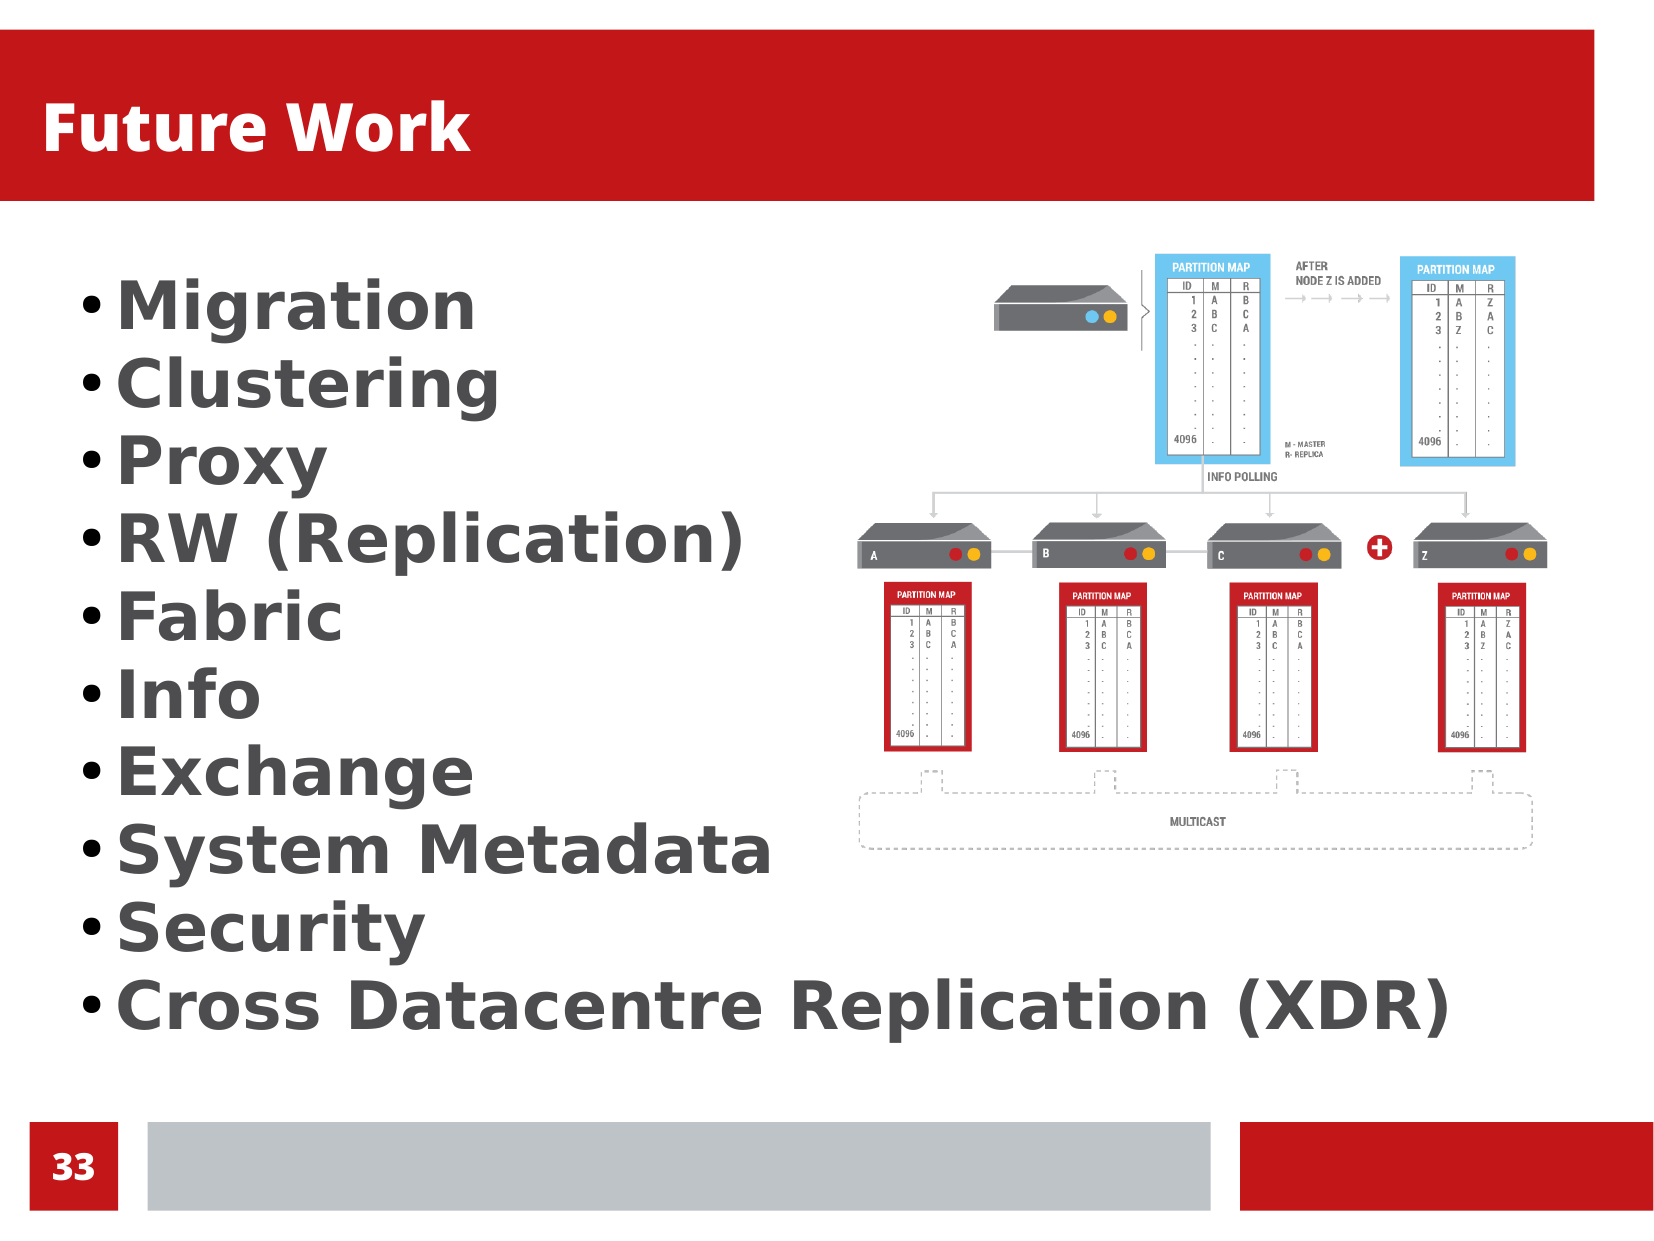

# Future Work
Migration
Clustering
Proxy
RW (Replication)
Fabric
Info
Exchange
System Metadata
Security
Cross Datacentre Replication (XDR)
33